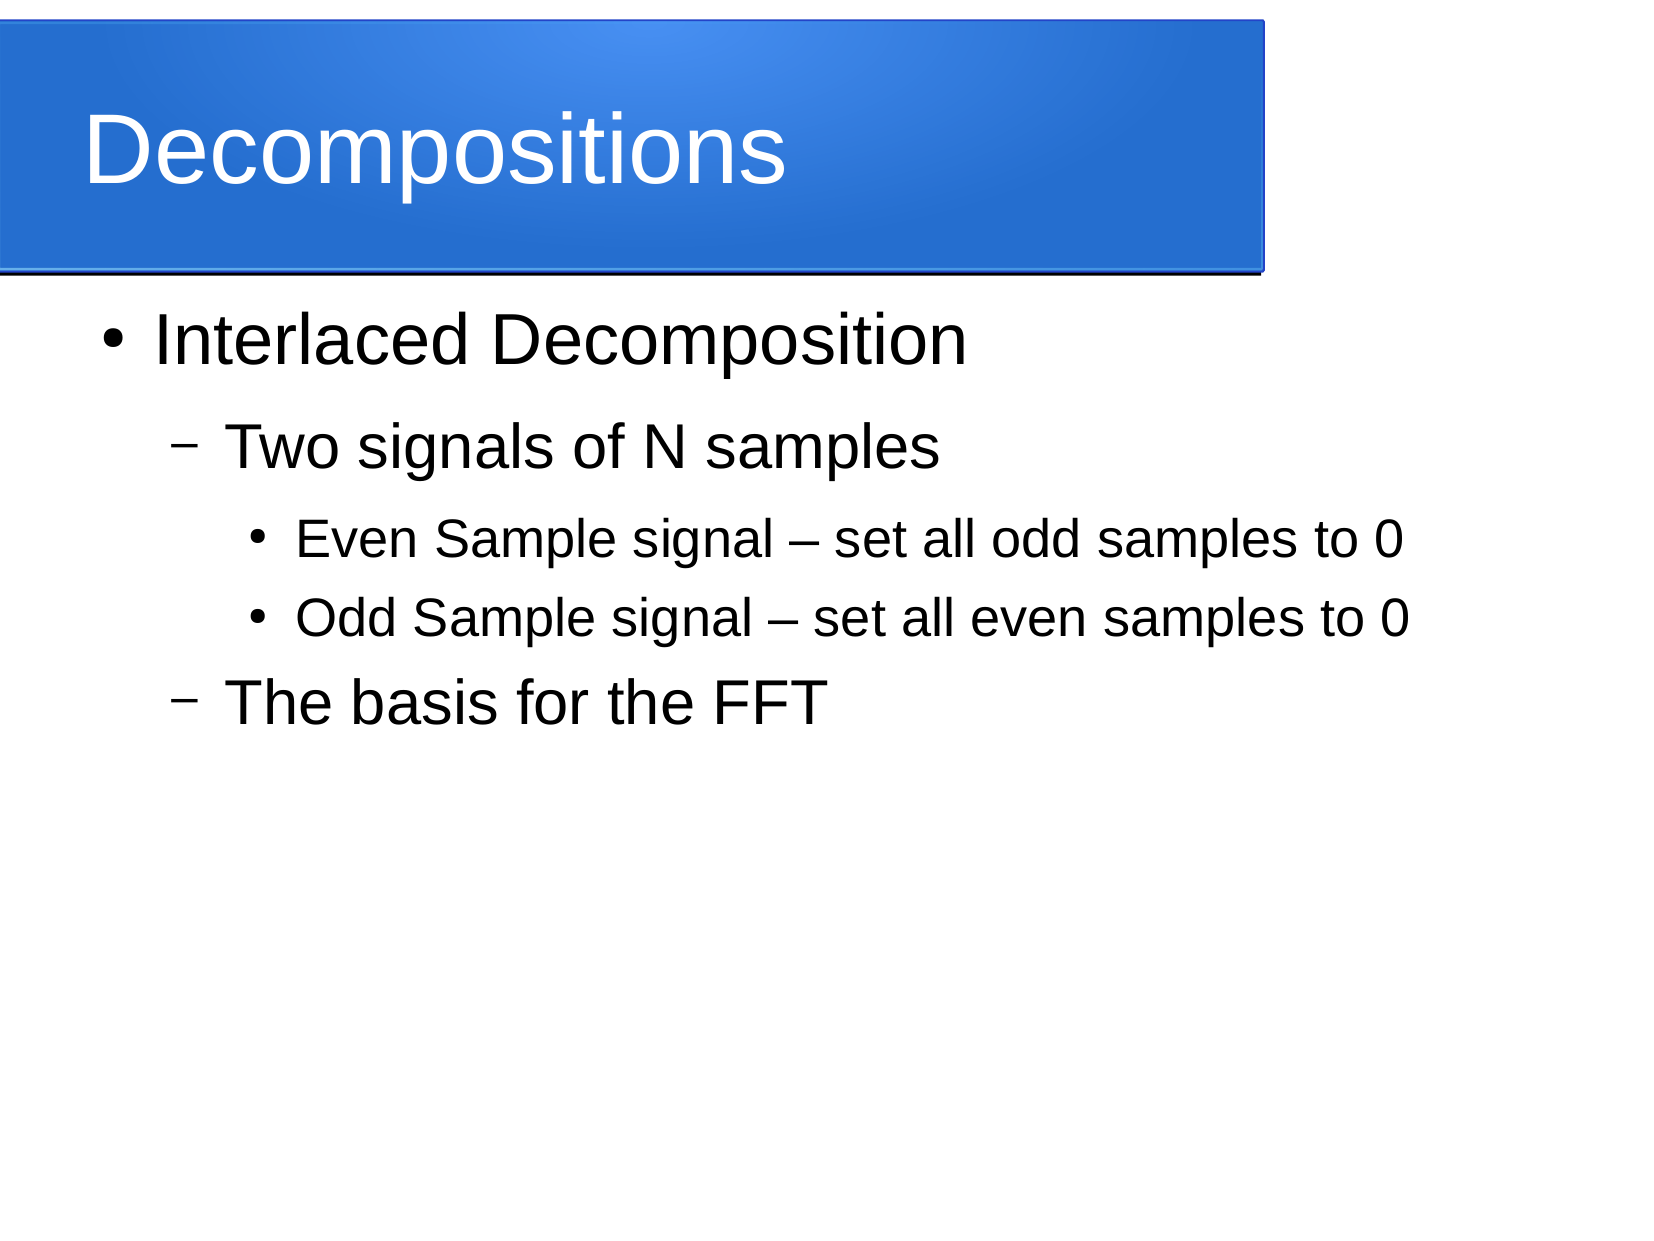

# Decompositions
Interlaced Decomposition
Two signals of N samples
Even Sample signal – set all odd samples to 0
Odd Sample signal – set all even samples to 0
The basis for the FFT